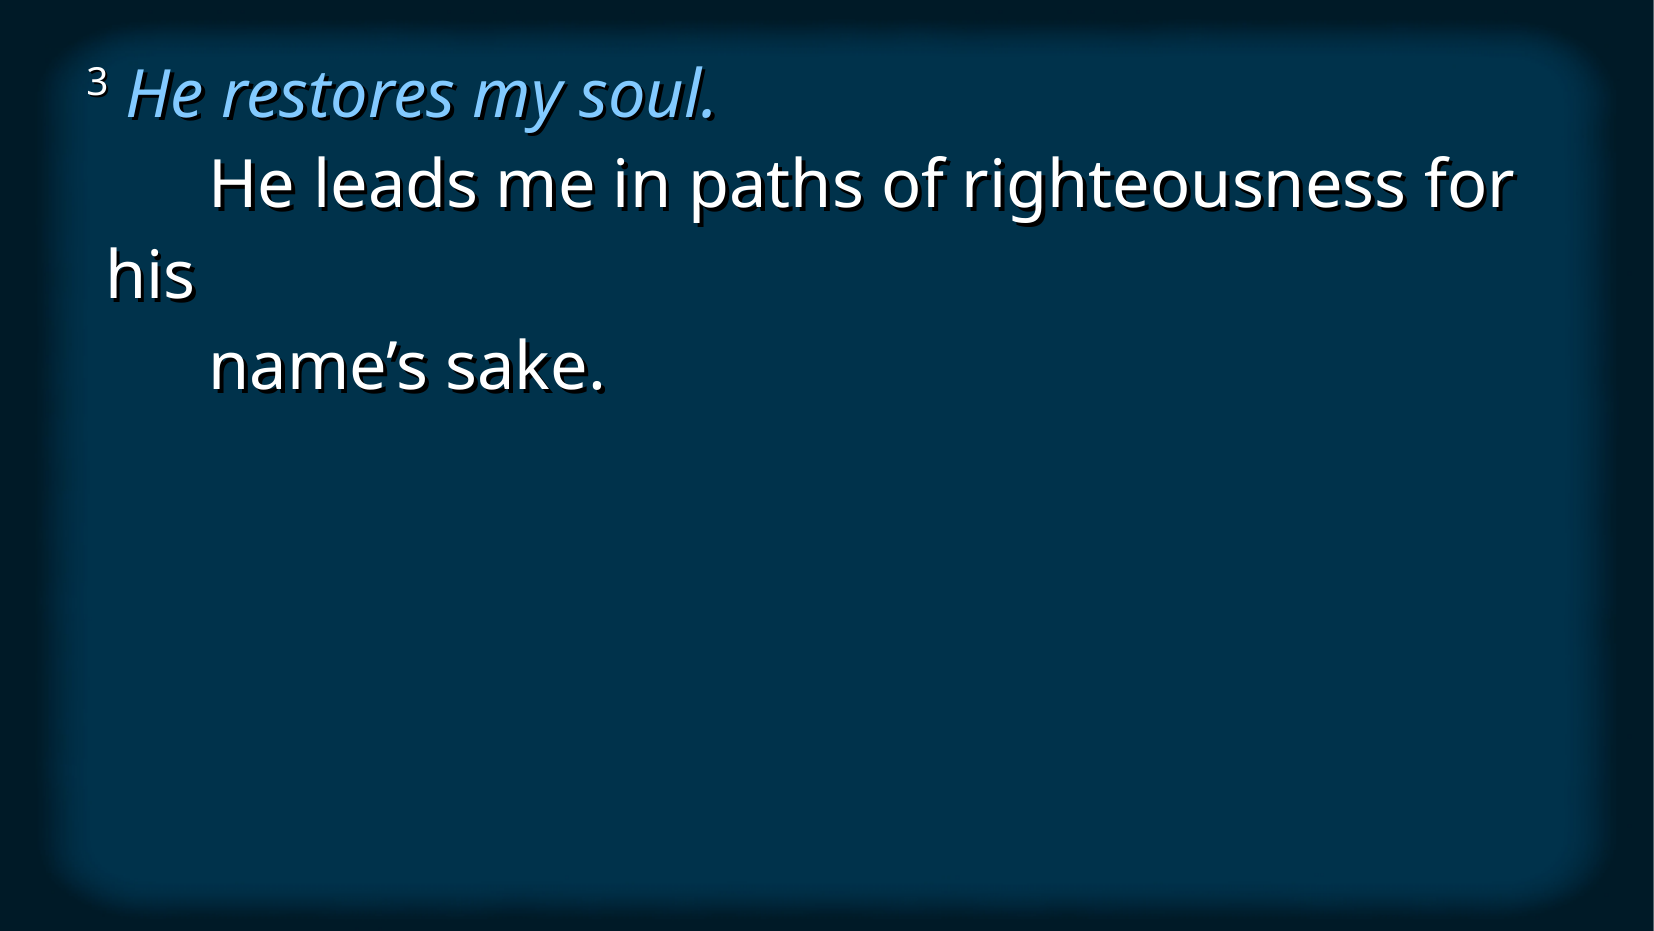

3 He restores my soul.
 He leads me in paths of righteousness for his
 name’s sake.